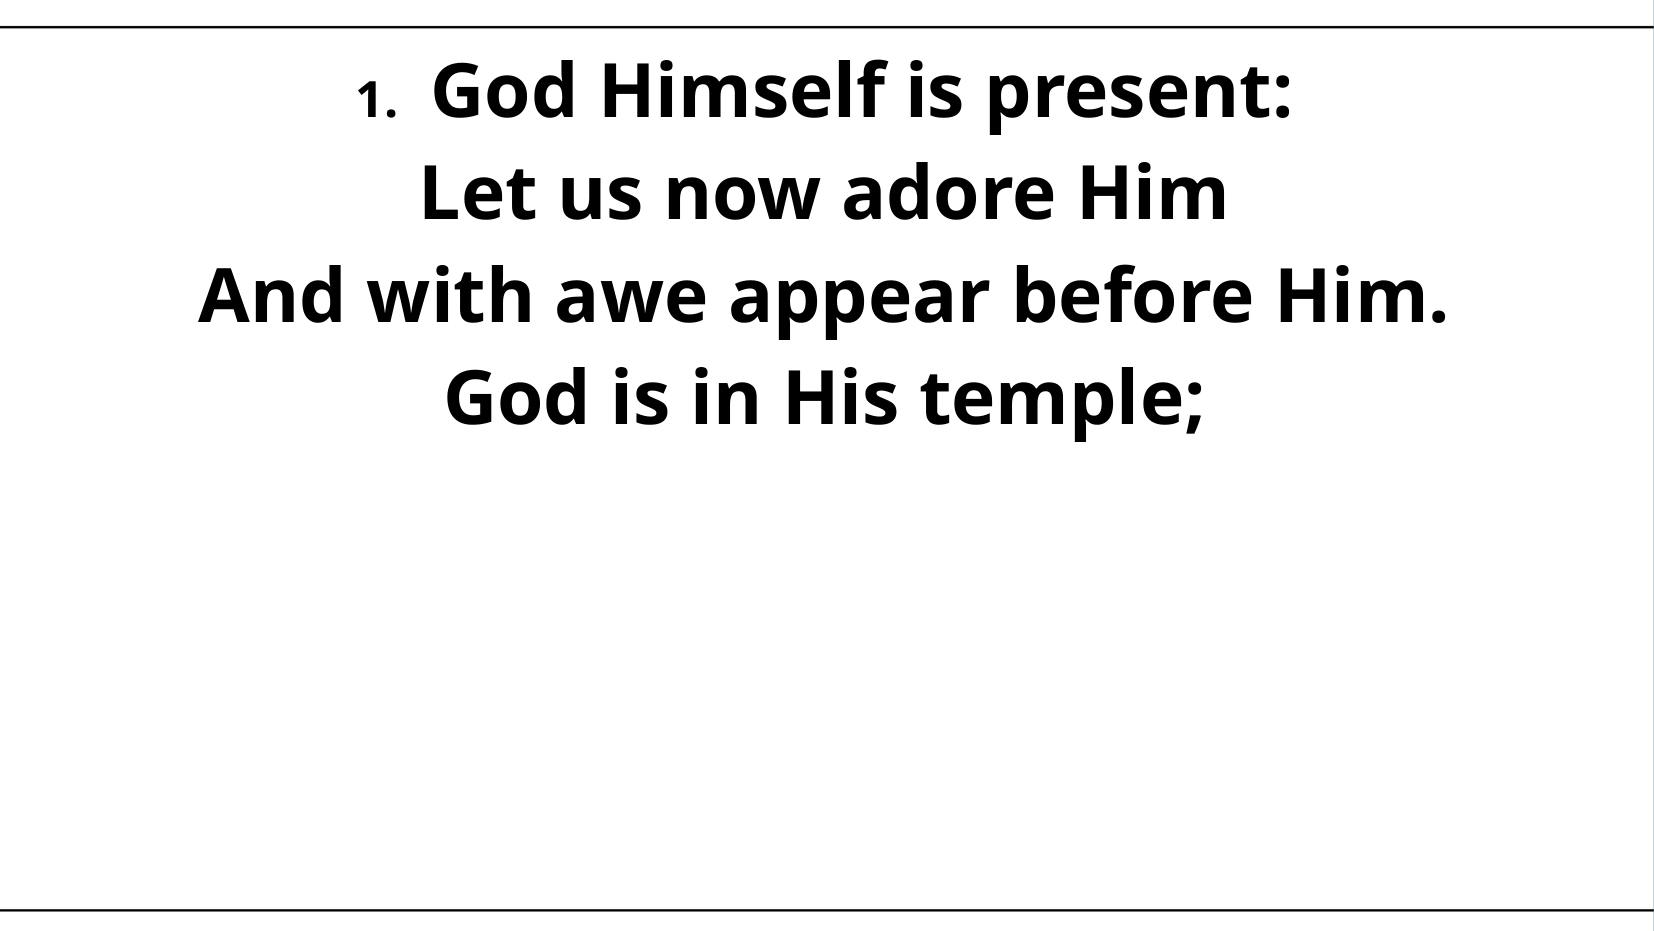

1.	God Himself is present:
Let us now adore Him
And with awe appear before Him.
God is in His temple;